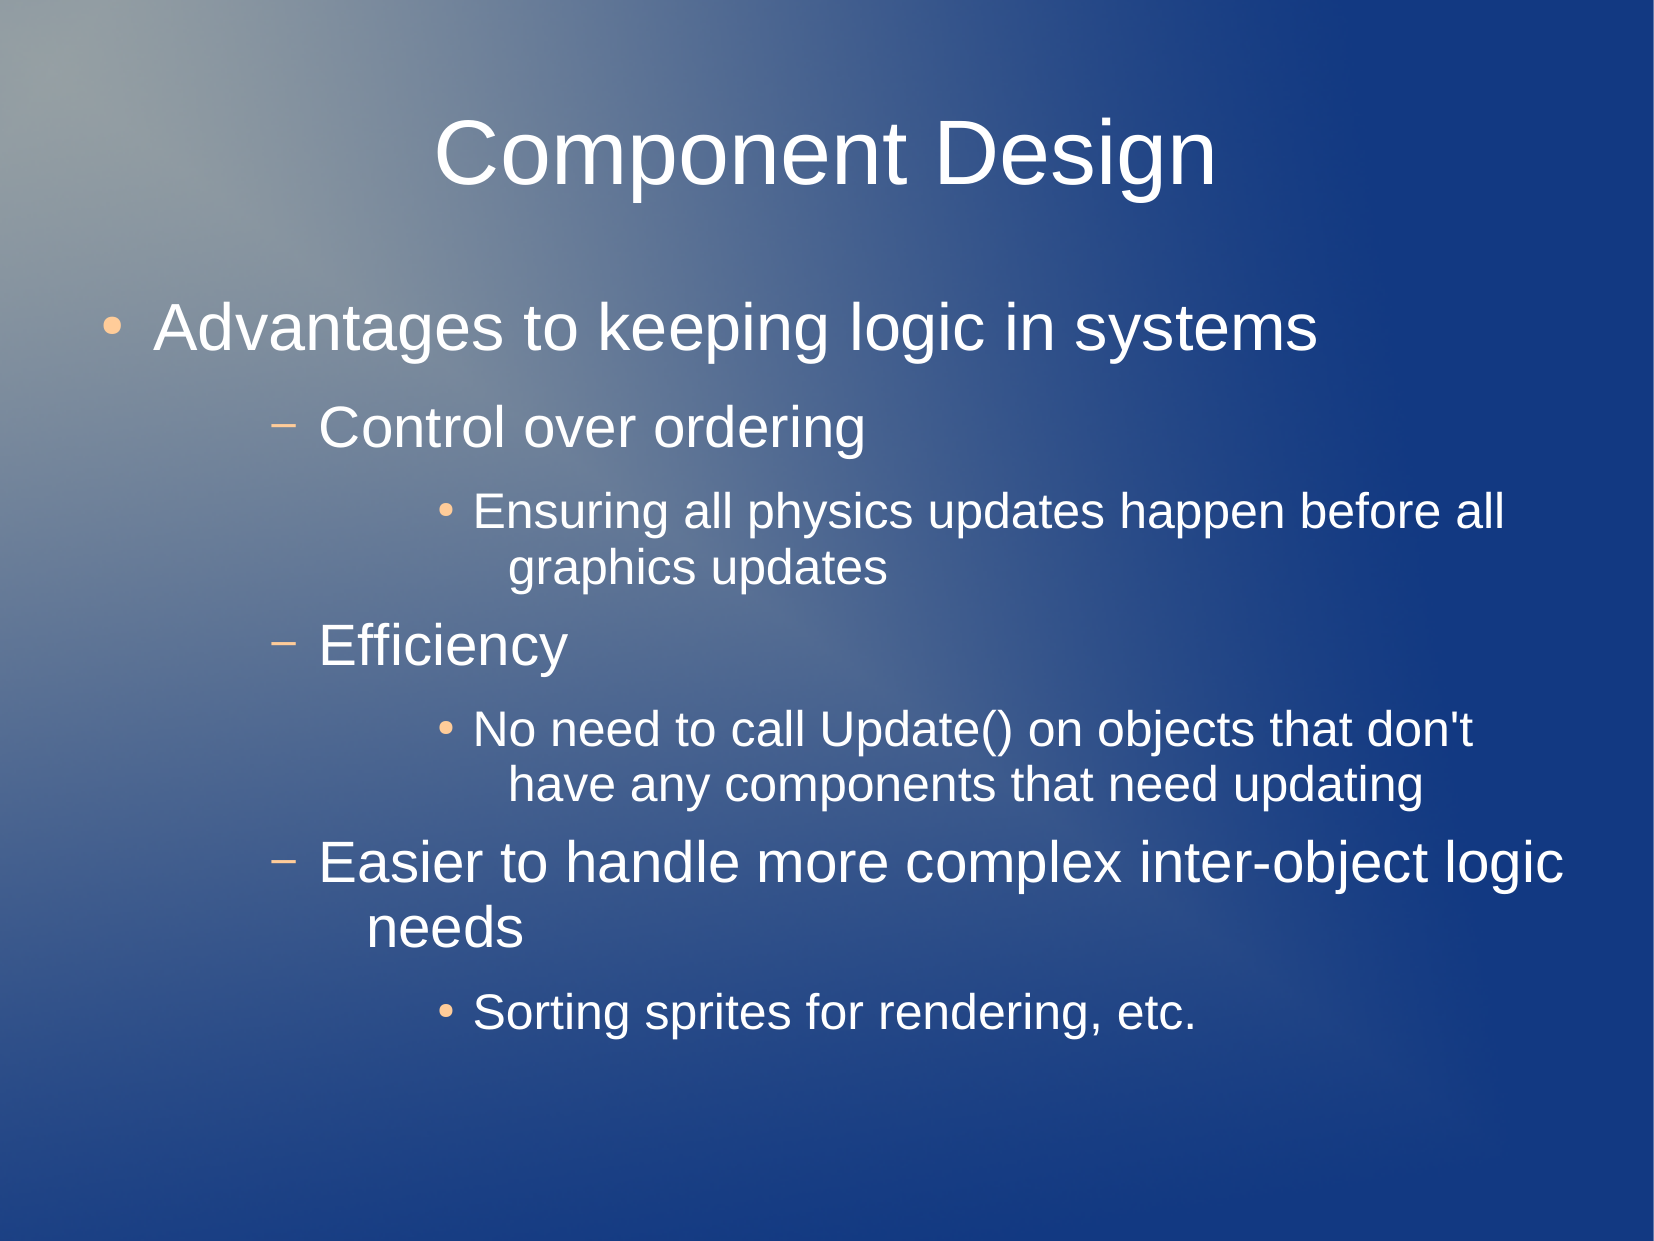

# Component Design
Advantages to keeping logic in systems
Control over ordering
Ensuring all physics updates happen before all graphics updates
Efficiency
No need to call Update() on objects that don't have any components that need updating
Easier to handle more complex inter-object logic needs
Sorting sprites for rendering, etc.